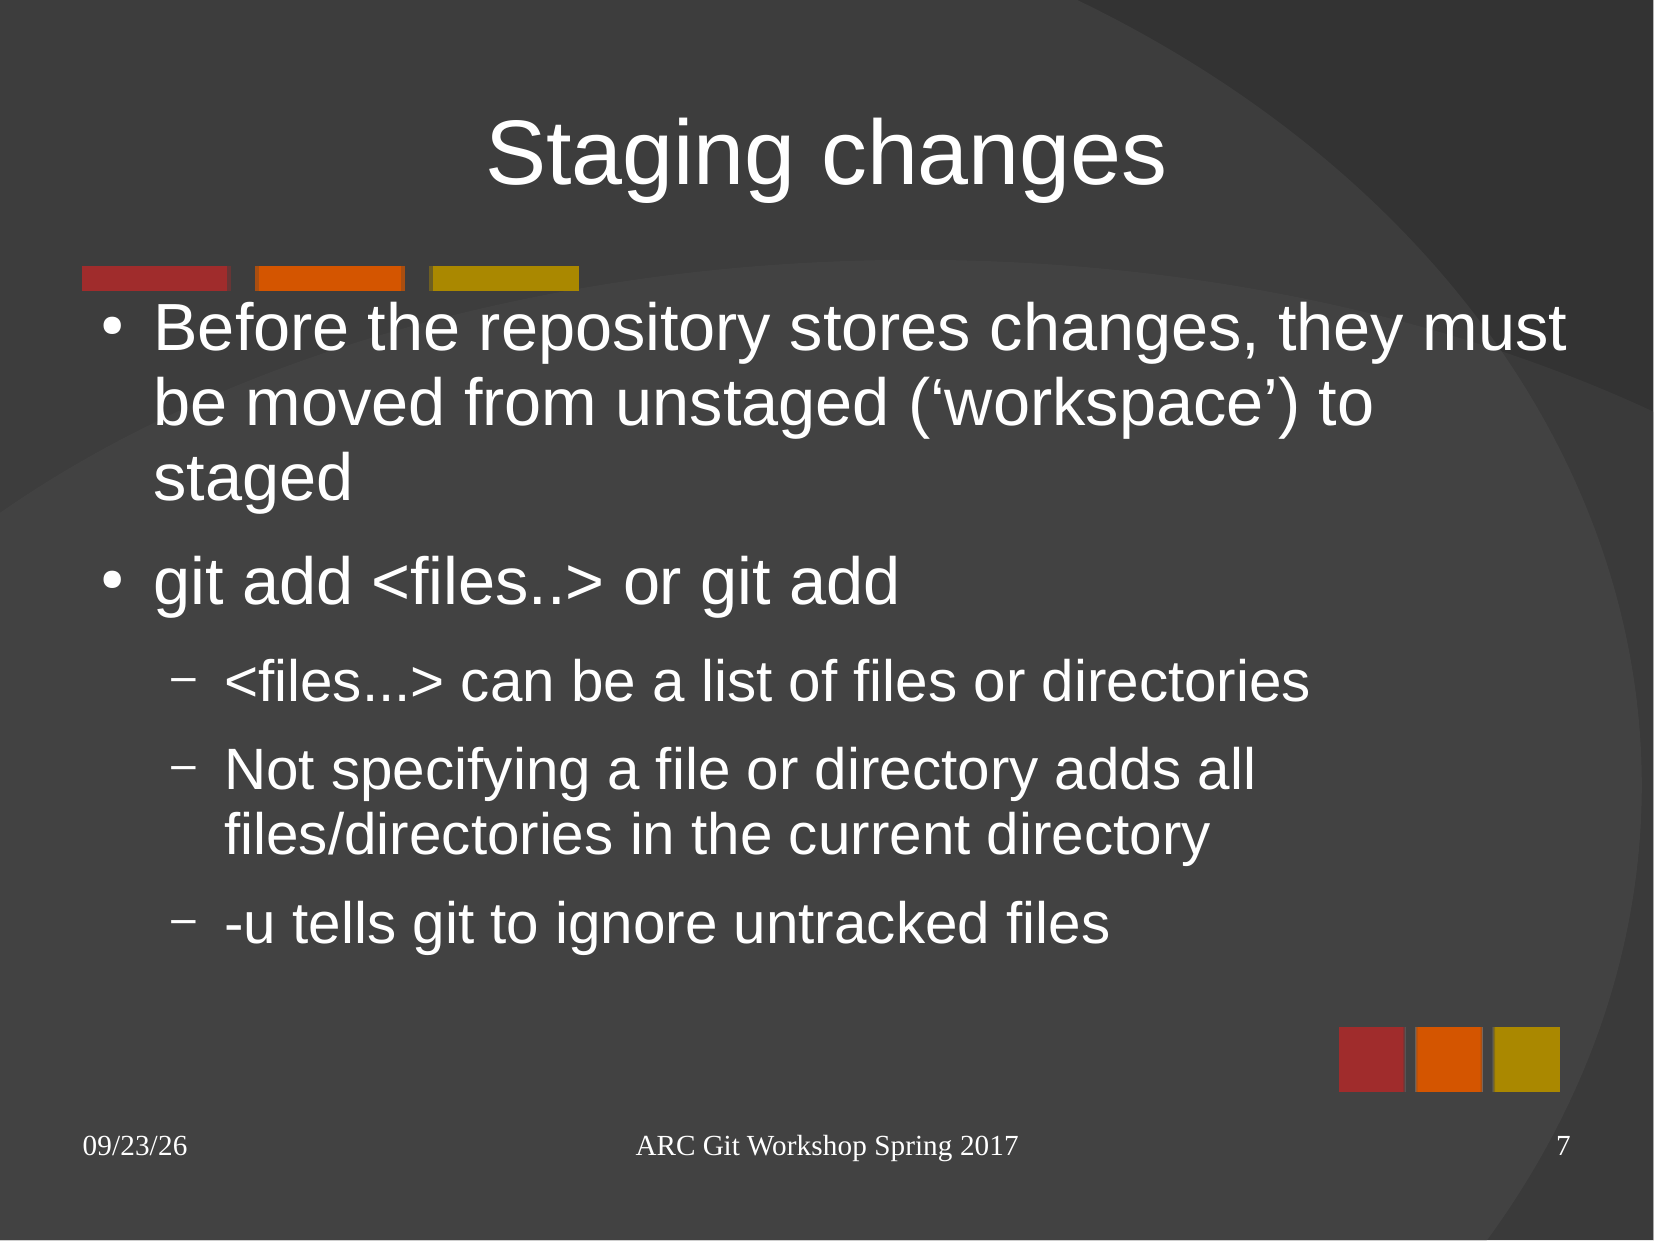

# Staging changes
Before the repository stores changes, they must be moved from unstaged (‘workspace’) to staged
git add <files..> or git add
<files...> can be a list of files or directories
Not specifying a file or directory adds all files/directories in the current directory
-u tells git to ignore untracked files
ARC Git Workshop Spring 2017
7